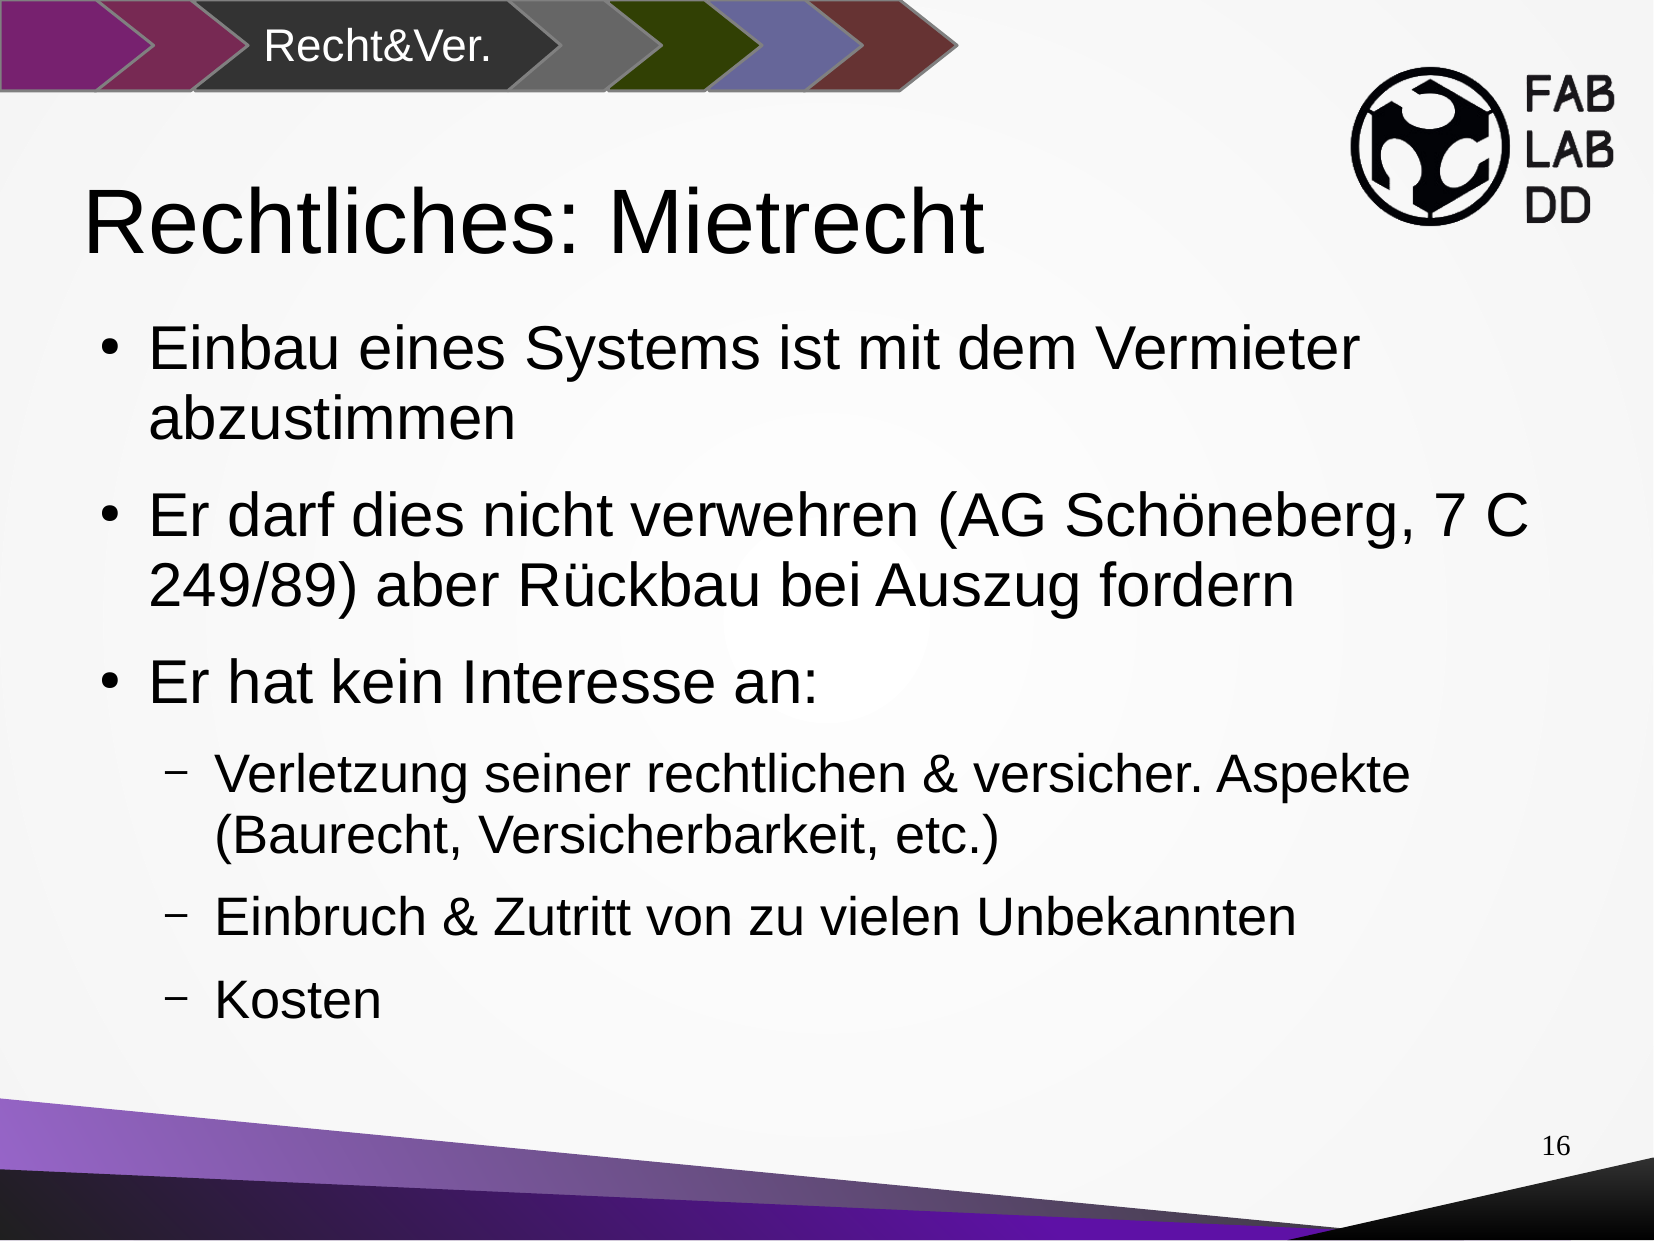

Recht&Ver.
# Rechtliches: Mietrecht
Einbau eines Systems ist mit dem Vermieter abzustimmen
Er darf dies nicht verwehren (AG Schöneberg, 7 C 249/89) aber Rückbau bei Auszug fordern
Er hat kein Interesse an:
Verletzung seiner rechtlichen & versicher. Aspekte
(Baurecht, Versicherbarkeit, etc.)
Einbruch & Zutritt von zu vielen Unbekannten
Kosten